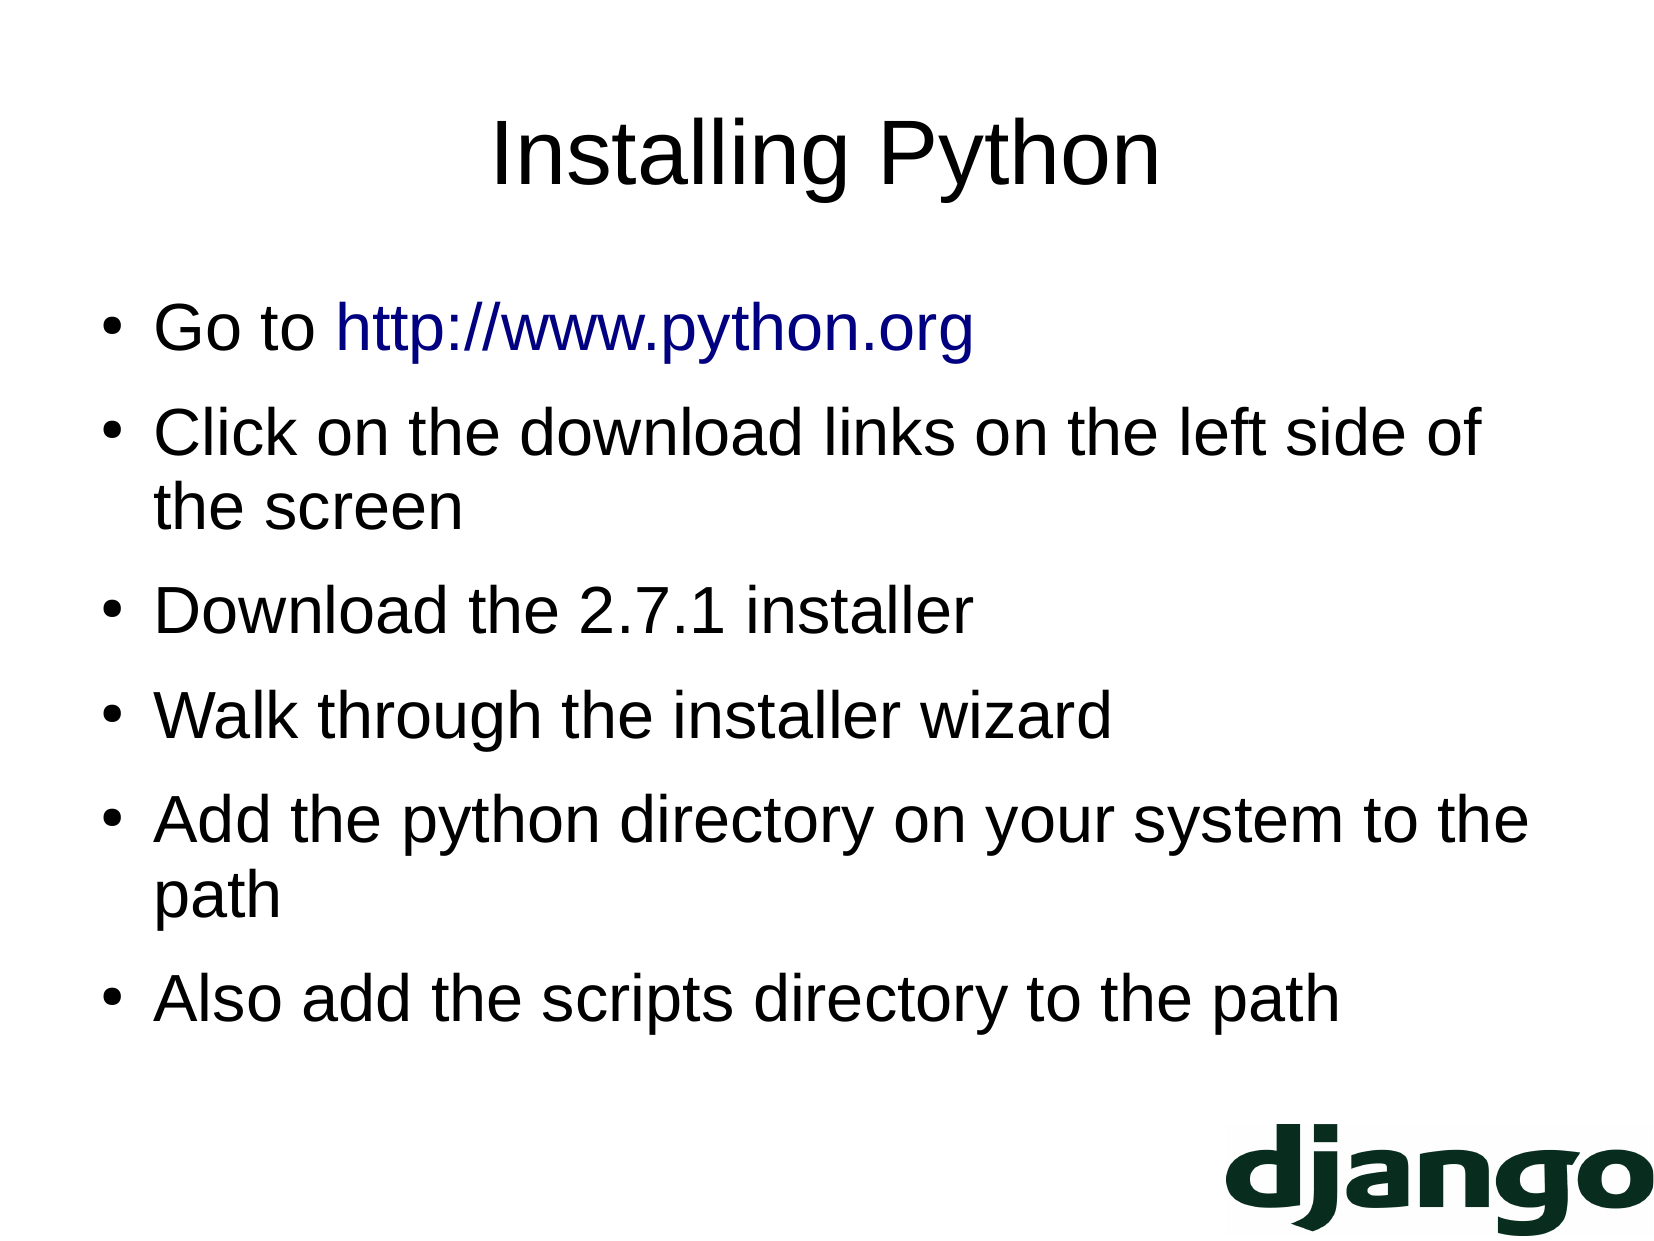

# Installing Python
Go to http://www.python.org
Click on the download links on the left side of the screen
Download the 2.7.1 installer
Walk through the installer wizard
Add the python directory on your system to the path
Also add the scripts directory to the path